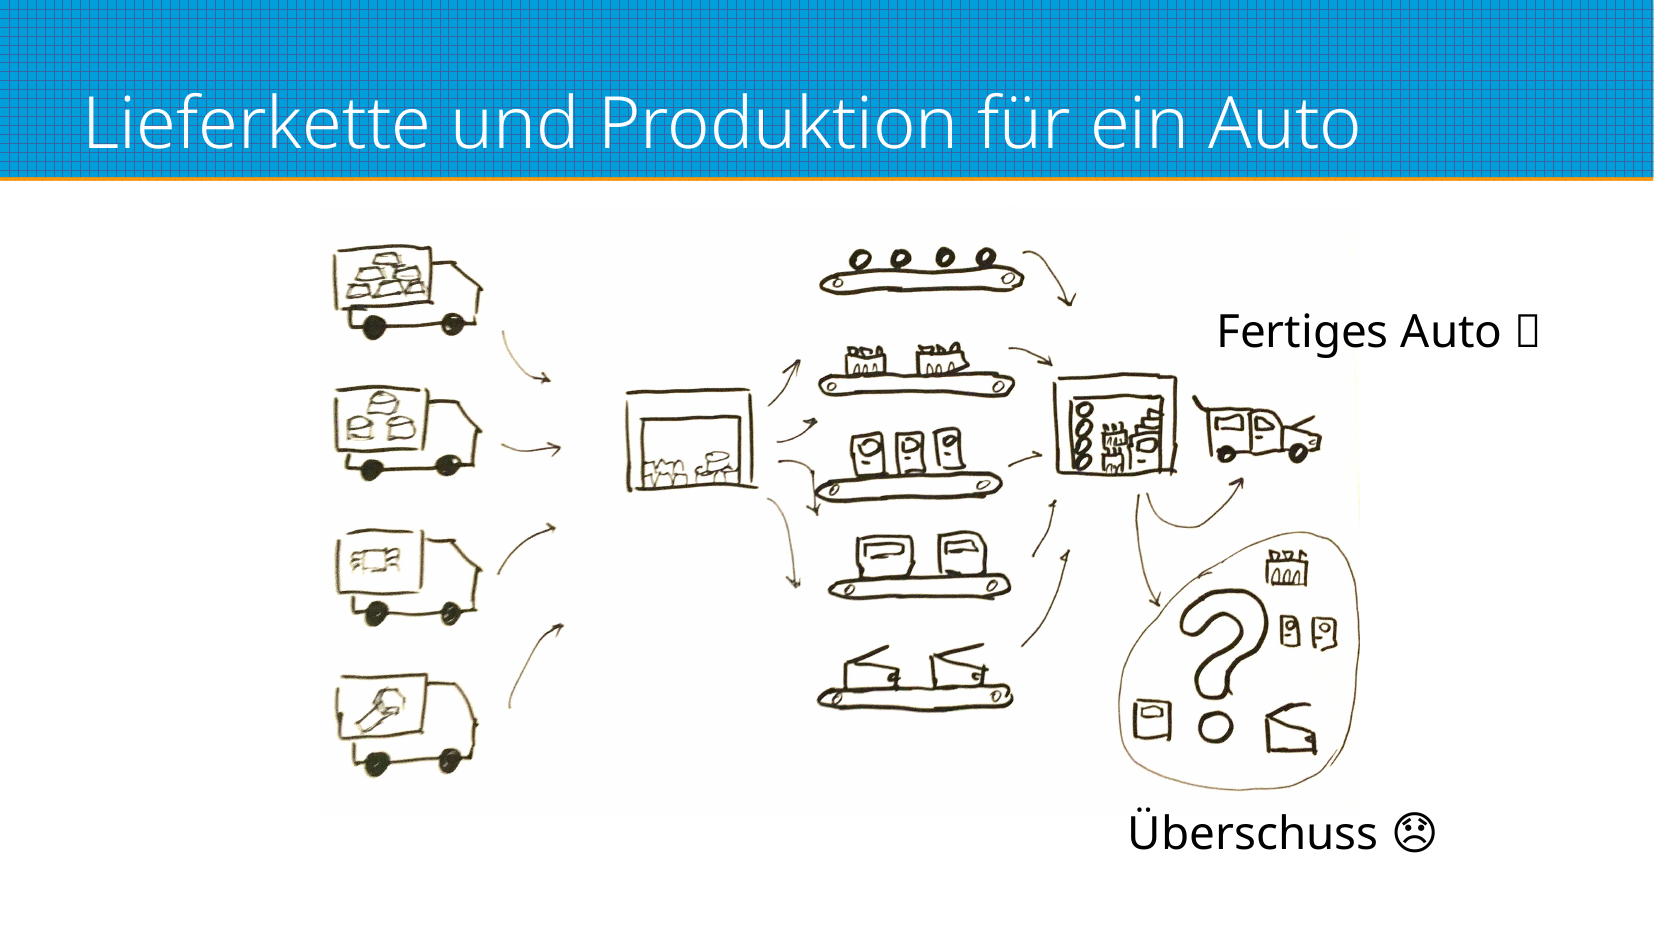

# Lieferkette und Produktion für ein Auto
Fertiges Auto 🙂
Überschuss 😞